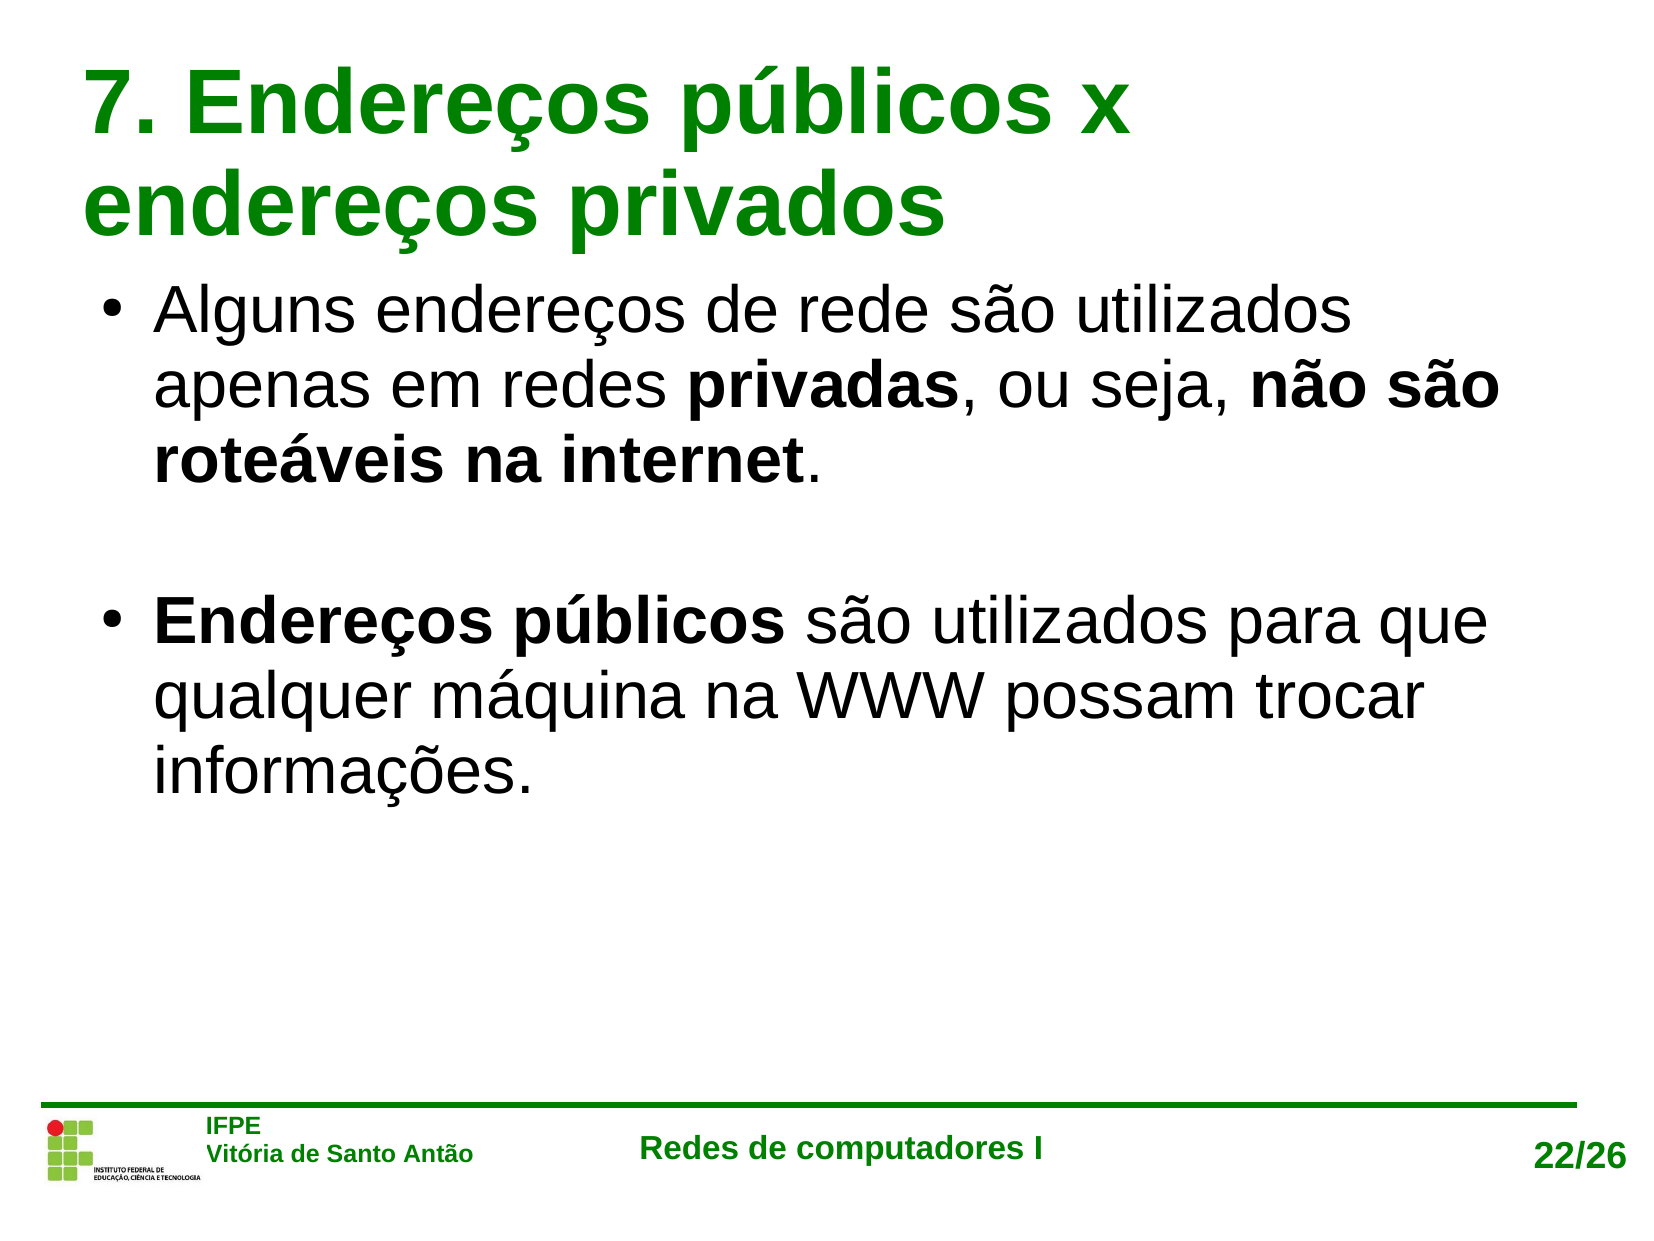

# 7. Endereços públicos x endereços privados
Alguns endereços de rede são utilizados apenas em redes privadas, ou seja, não são roteáveis na internet.
Endereços públicos são utilizados para que qualquer máquina na WWW possam trocar informações.